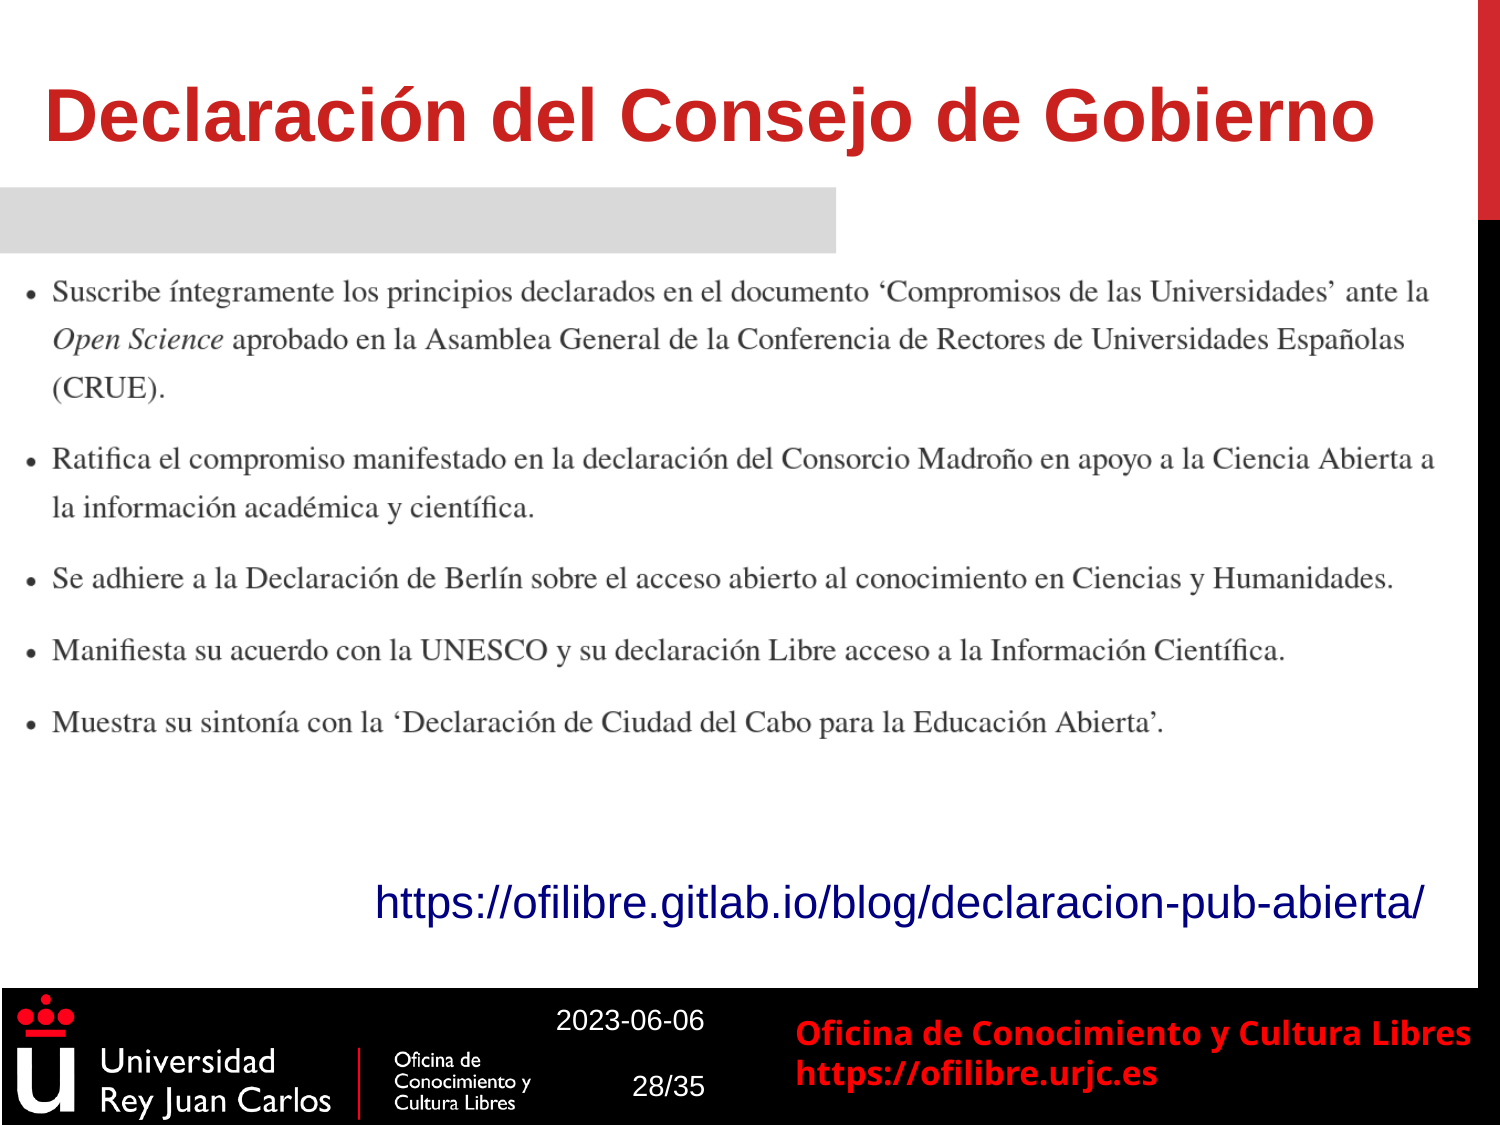

#
Declaración del Consejo de Gobierno
https://ofilibre.gitlab.io/blog/declaracion-pub-abierta/